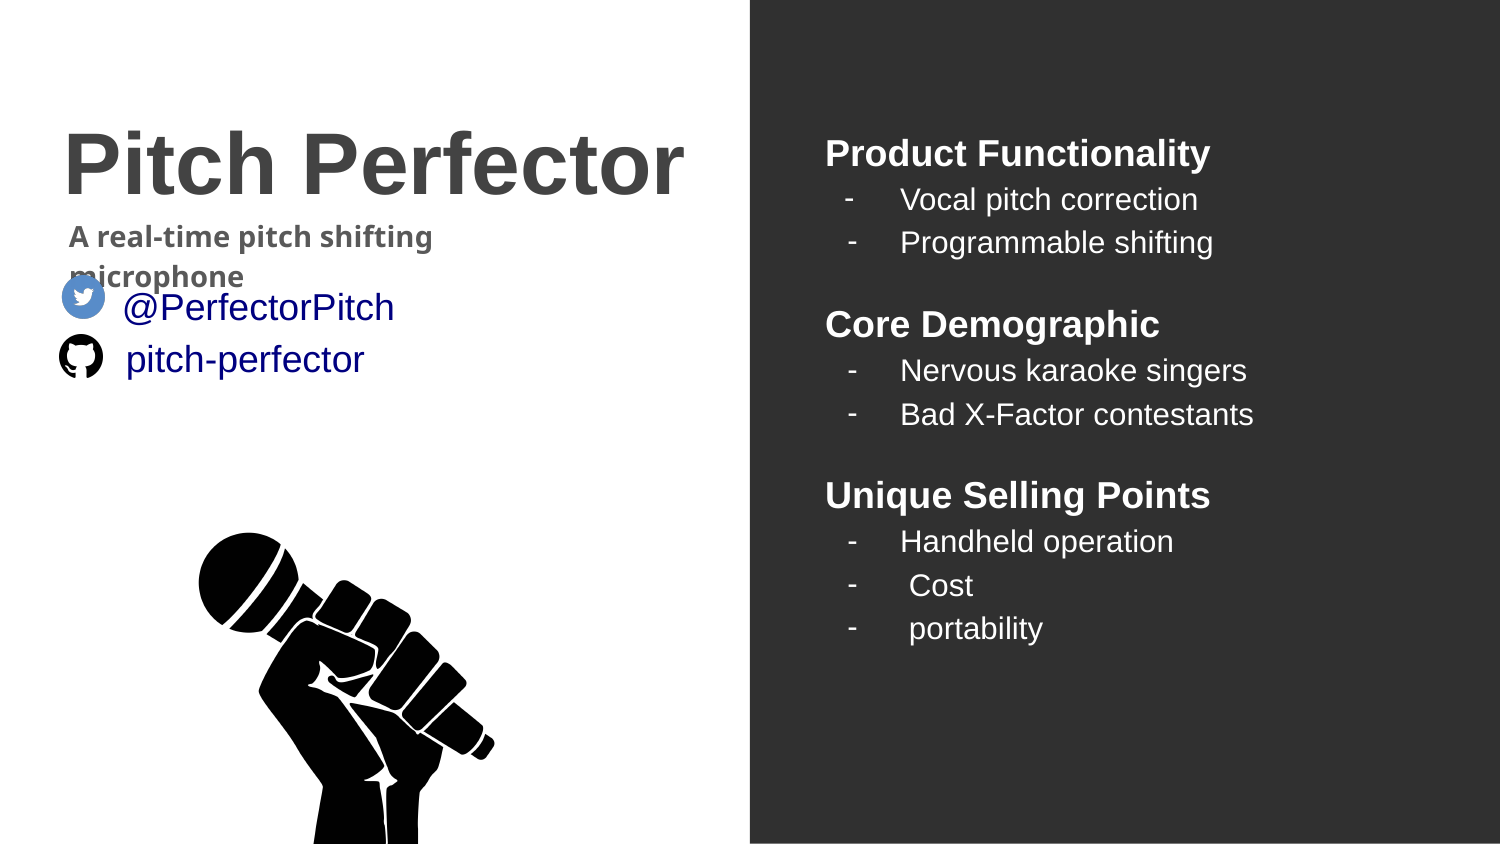

# Pitch Perfector
Product Functionality
Vocal pitch correction
Programmable shifting
Core Demographic
Nervous karaoke singers
Bad X-Factor contestants
Unique Selling Points
Handheld operation
 Cost
 portability
A real-time pitch shifting microphone
@PerfectorPitch
pitch-perfector